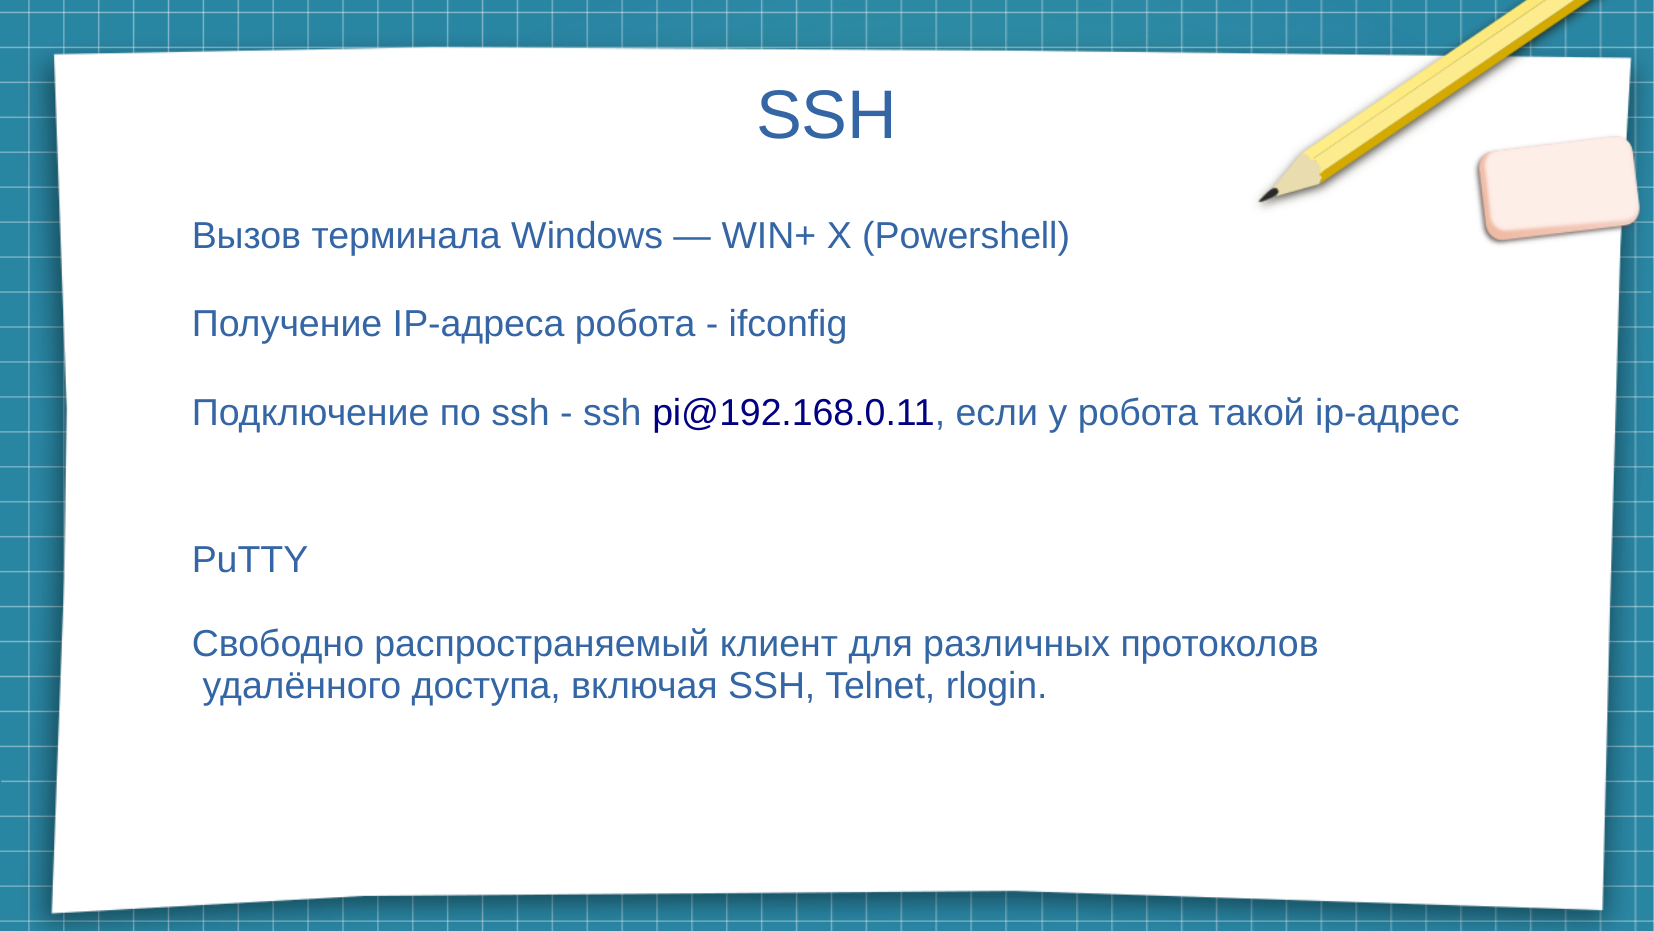

# SSH
Вызов терминала Windows — WIN+ X (Powershell)
Получение IP-адреса робота - ifconfig
Подключение по ssh - ssh pi@192.168.0.11, если у робота такой ip-адрес
PuTTY
Cвободно распространяемый клиент для различных протоколов
 удалённого доступа, включая SSH, Telnet, rlogin.